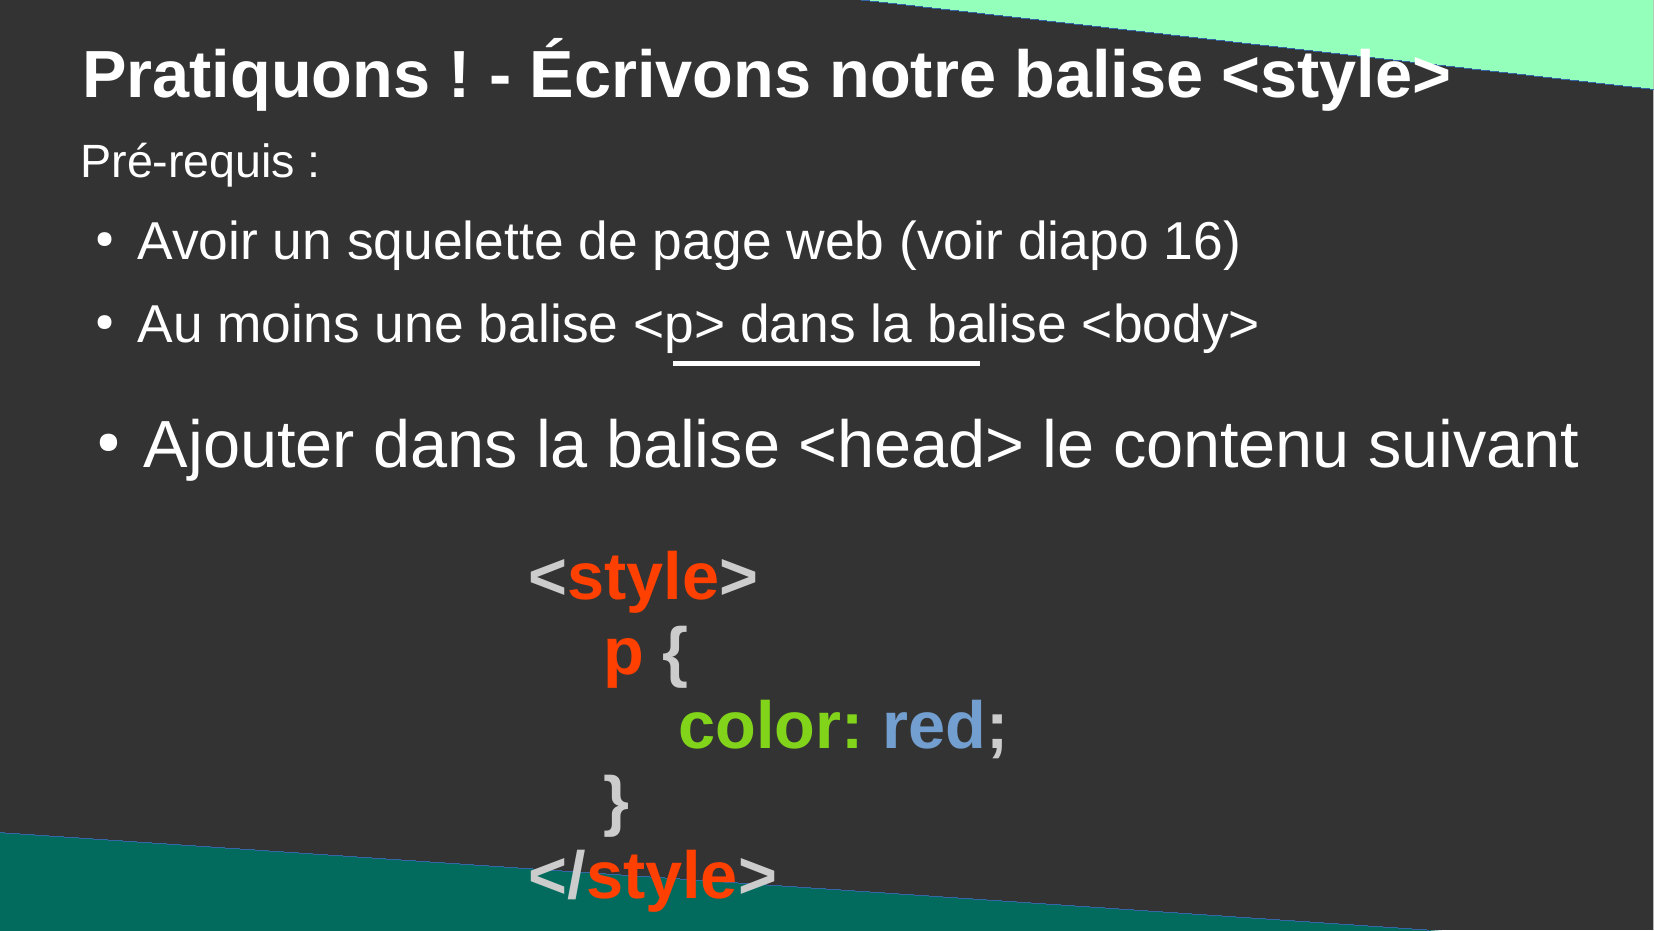

# Pratiquons ! - Écrivons notre balise <style>
Pré-requis :
Avoir un squelette de page web (voir diapo 16)
Au moins une balise <p> dans la balise <body>
Ajouter dans la balise <head> le contenu suivant
<style>
	p {
		color: red;
	}
</style>